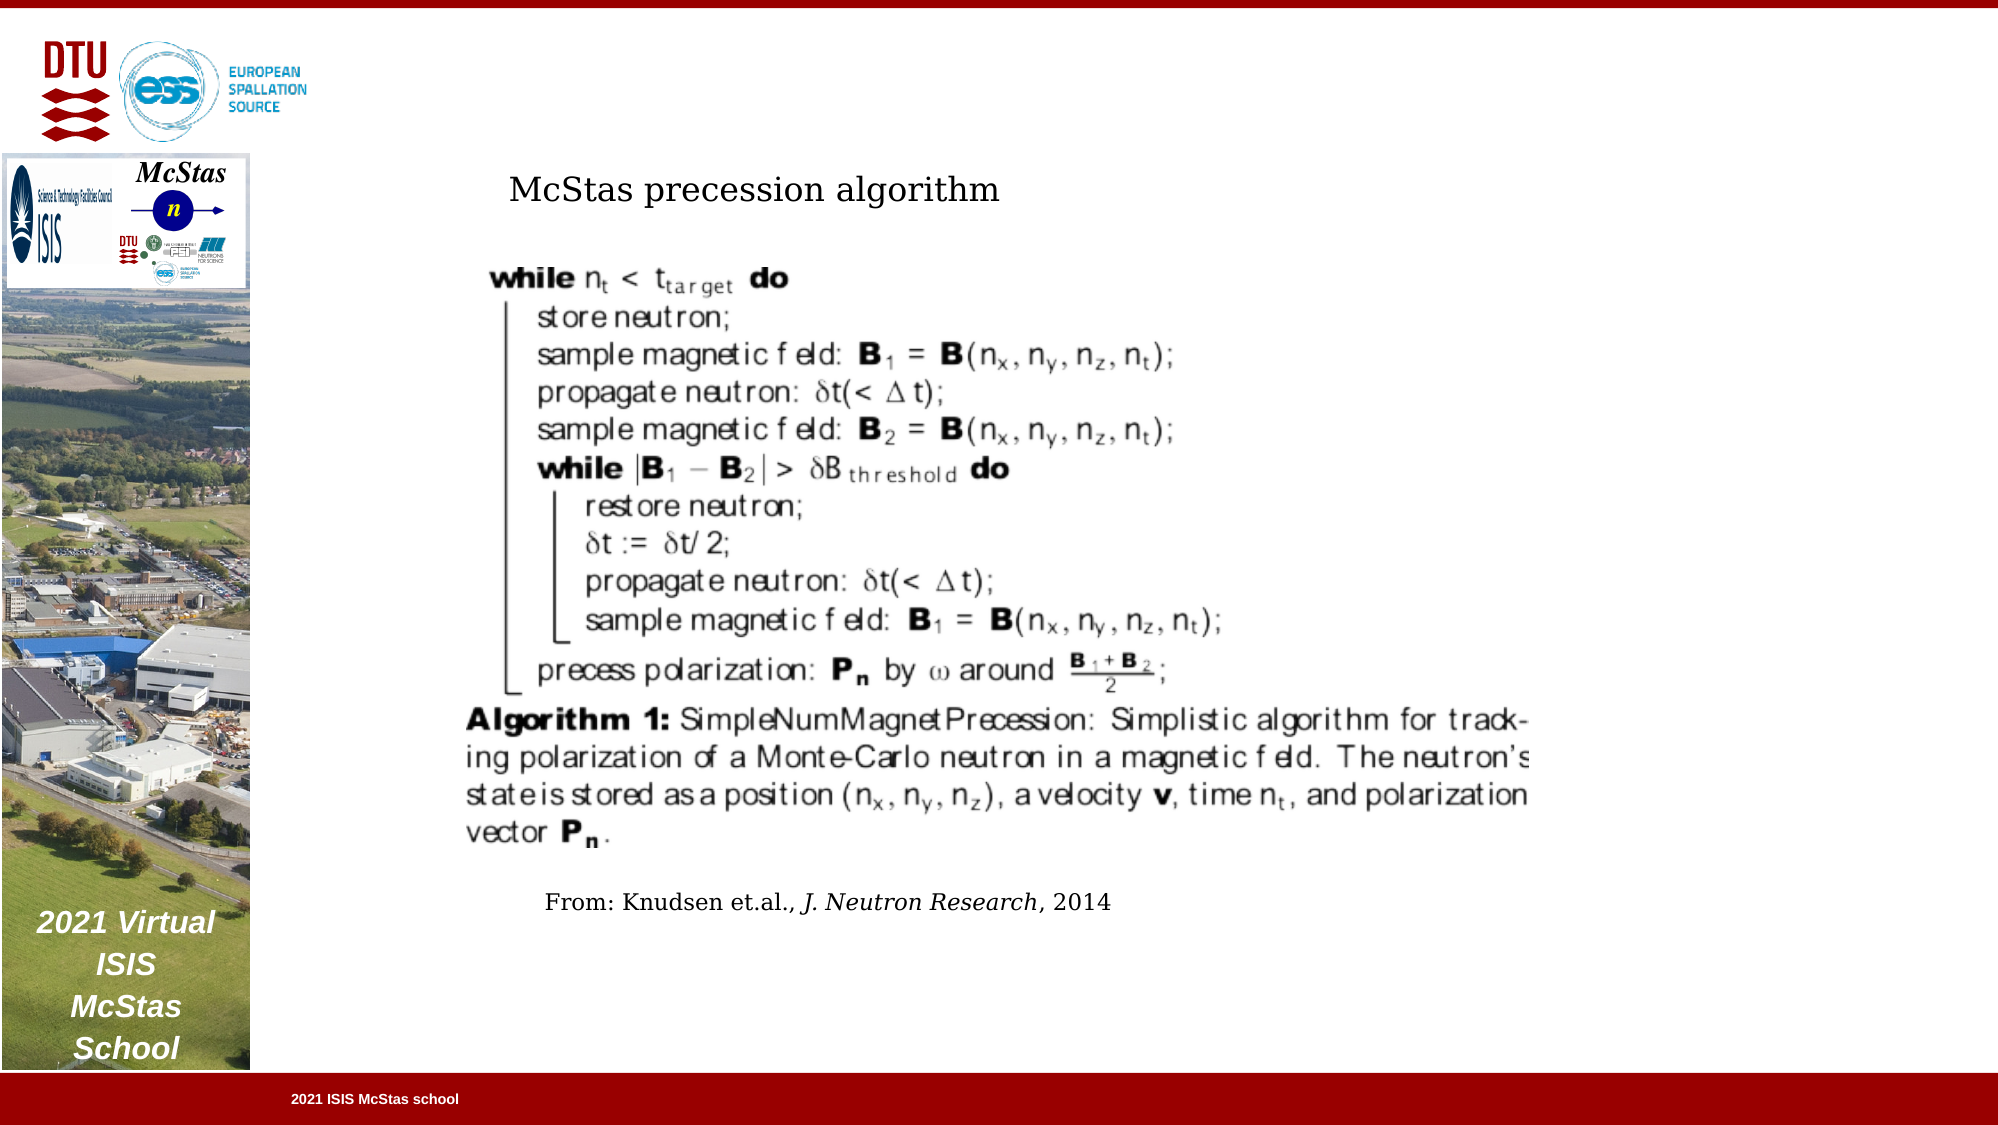

McStas precession algorithm
From: Knudsen et.al., J. Neutron Research, 2014